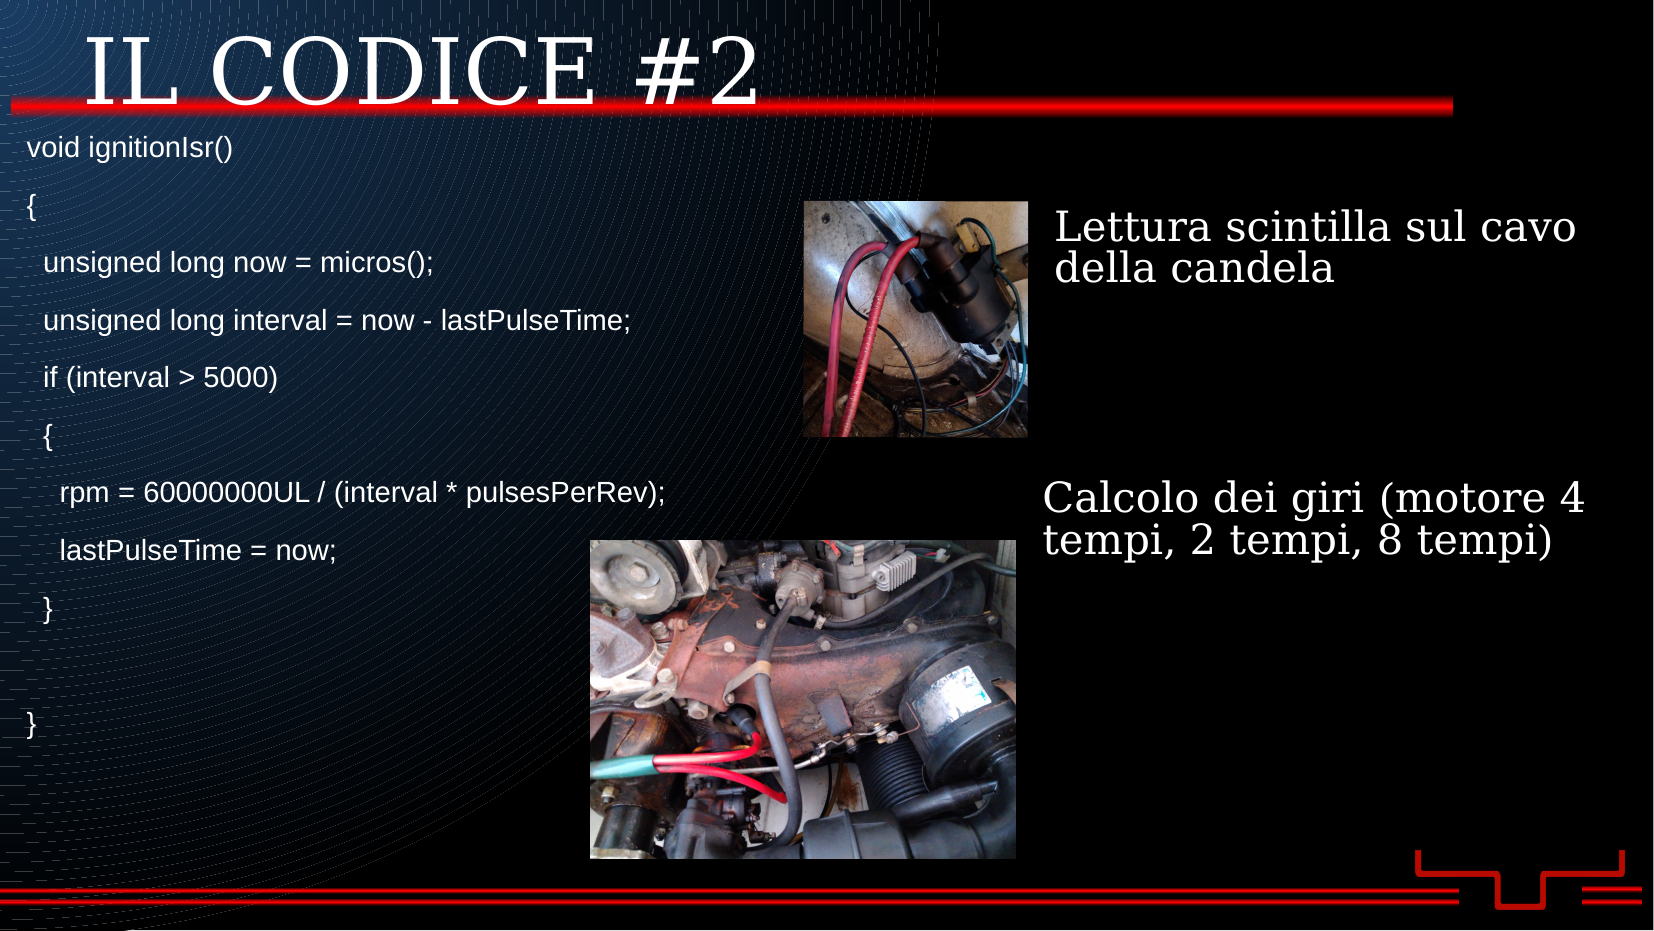

# IL CODICE #2
void ignitionIsr()
{
 unsigned long now = micros();
 unsigned long interval = now - lastPulseTime;
 if (interval > 5000)
 {
 rpm = 60000000UL / (interval * pulsesPerRev);
 lastPulseTime = now;
 }
}
Lettura scintilla sul cavo della candela
Calcolo dei giri (motore 4 tempi, 2 tempi, 8 tempi)